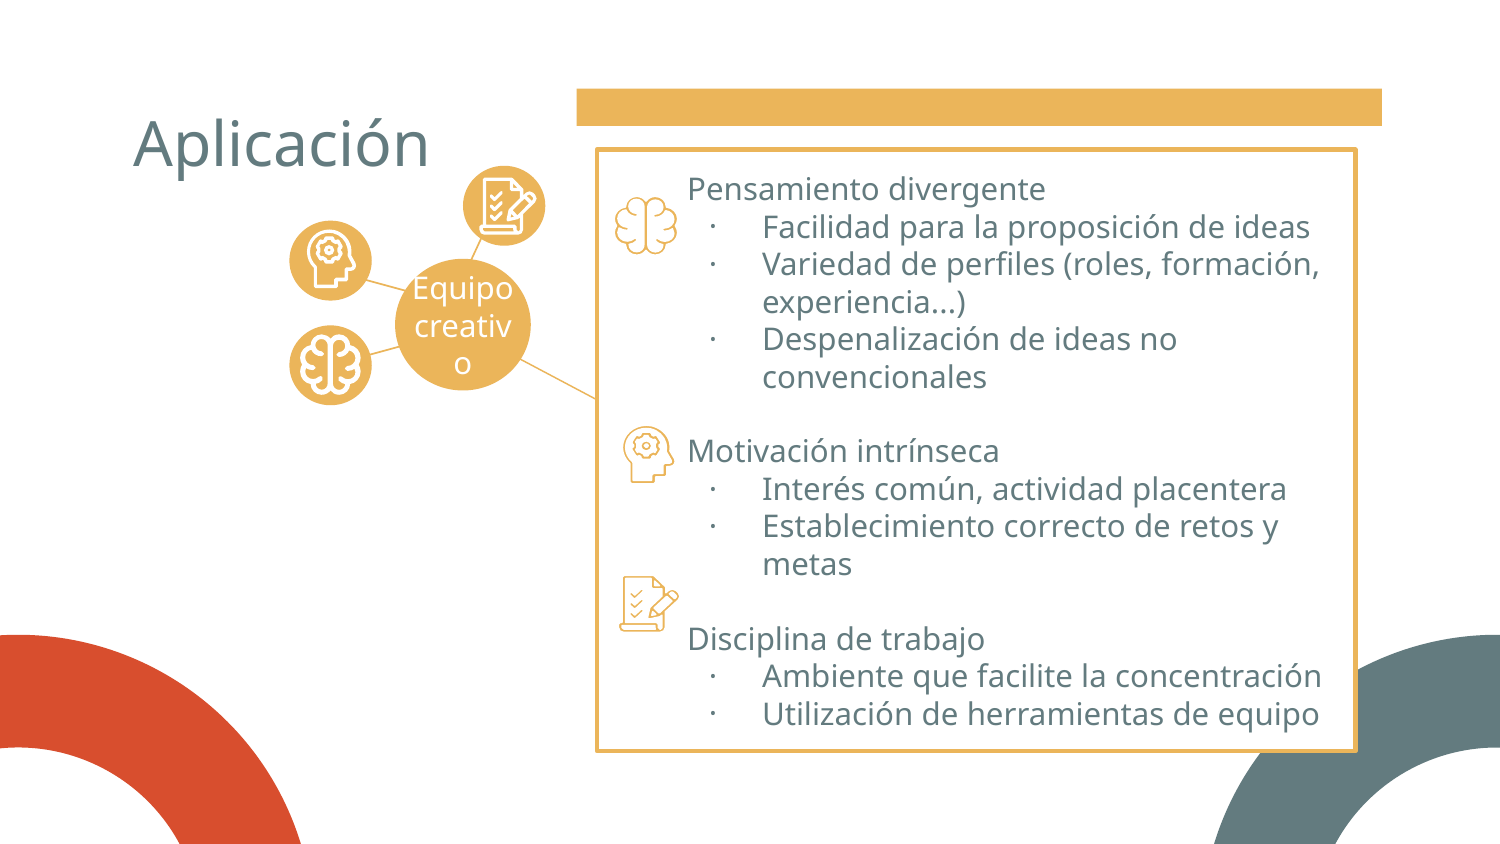

# Aplicación
Pensamiento divergente
Facilidad para la proposición de ideas
Variedad de perfiles (roles, formación, experiencia...)
Despenalización de ideas no convencionales
Motivación intrínseca
Interés común, actividad placentera
Establecimiento correcto de retos y metas
Disciplina de trabajo
Ambiente que facilite la concentración
Utilización de herramientas de equipo
Equipo creativo
Creatividad